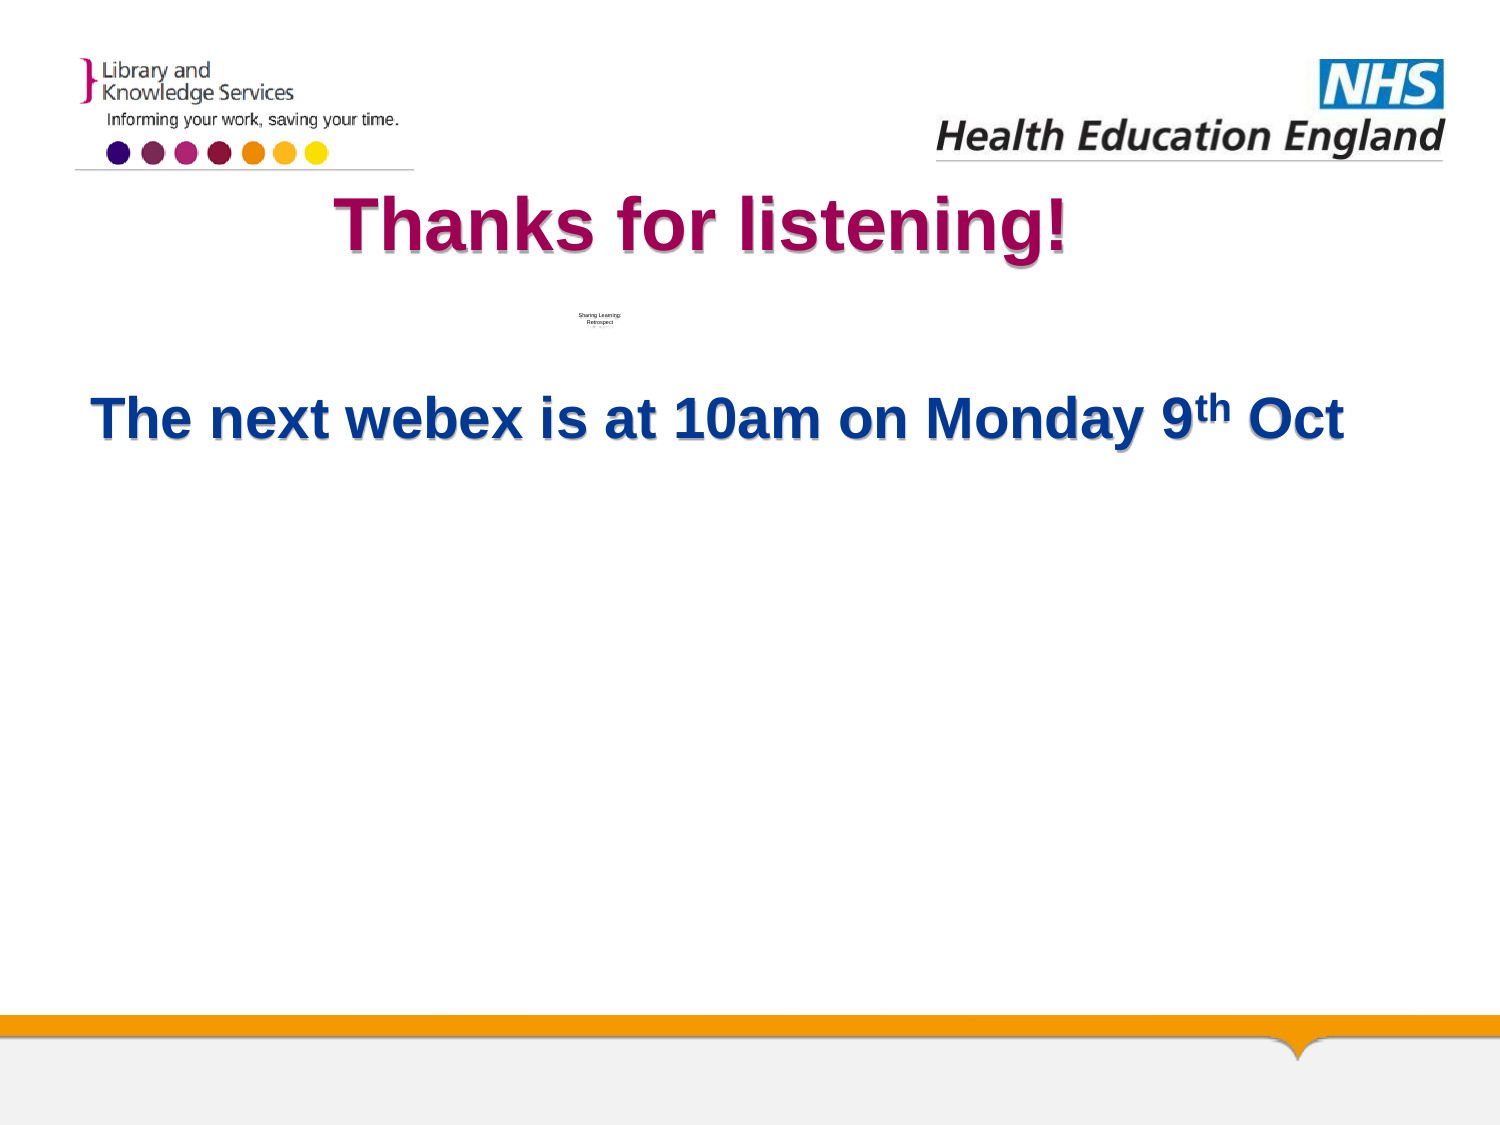

# Thanks for listening!
The next webex is at 10am on Monday 9th Oct
Sharing Learning:
Retrospect